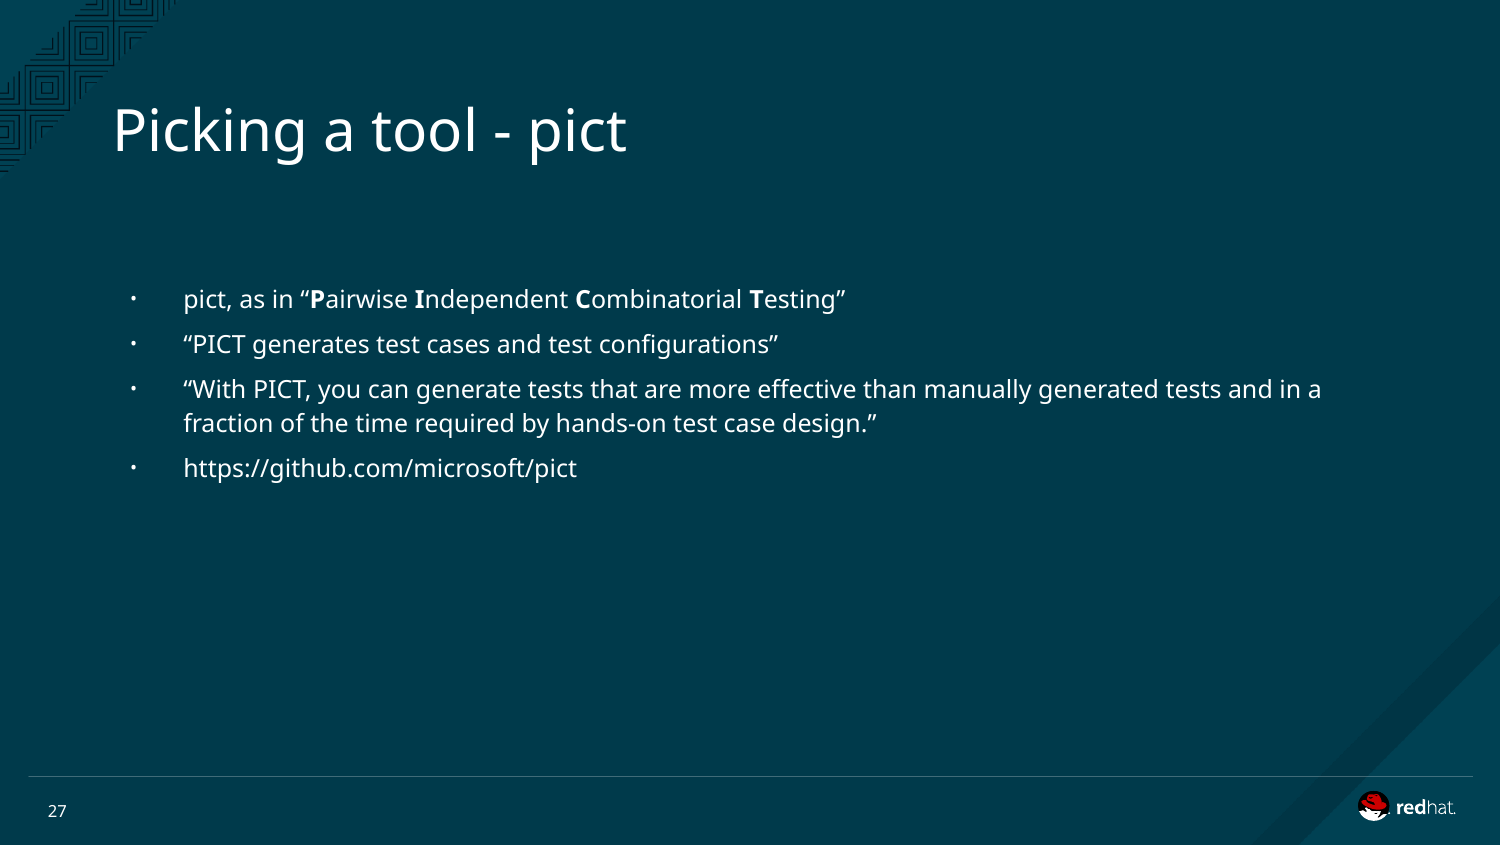

# Picking a tool - pict
pict, as in “Pairwise Independent Combinatorial Testing”
“PICT generates test cases and test configurations”
“With PICT, you can generate tests that are more effective than manually generated tests and in a fraction of the time required by hands-on test case design.”
https://github.com/microsoft/pict
27